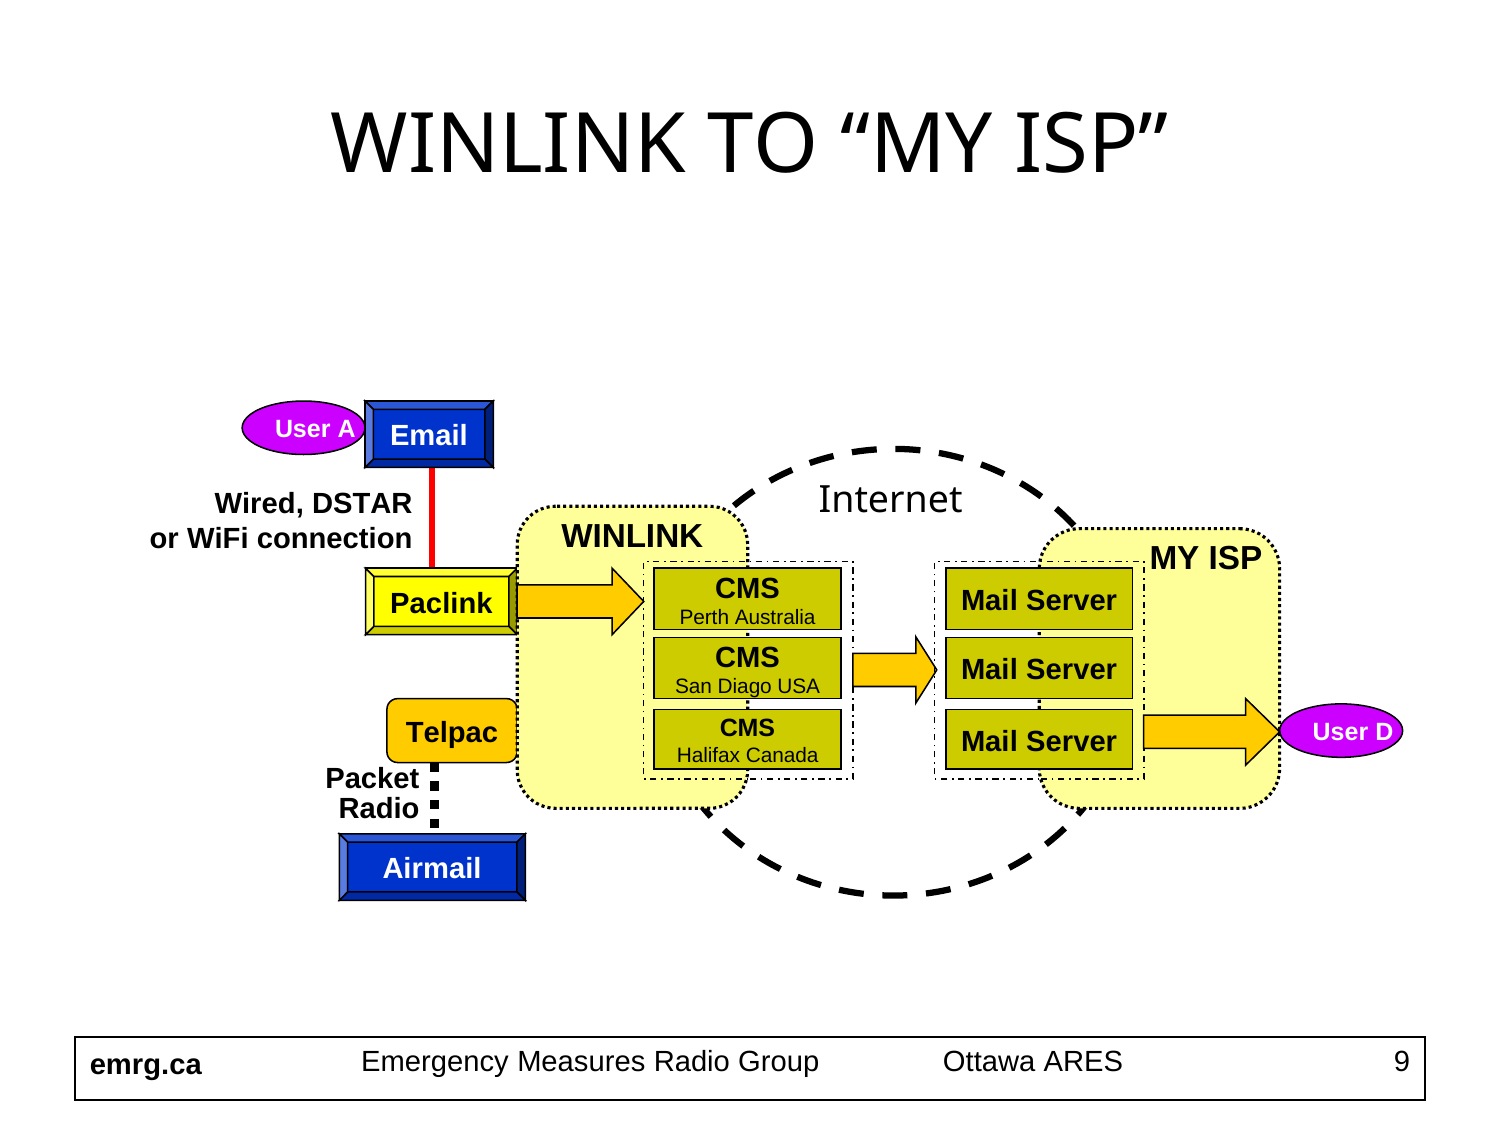

WINLINK TO “MY ISP”
Email
Wired, DSTAR
or WiFi connection
Paclink
User A
Internet
WINLINK
MY ISP
CMS
Perth Australia
Mail Server
CMS
San Diago USA
Mail Server
Telpac
User D
CMS
Halifax Canada
Mail Server
Packet Radio
Airmail
Emergency Measures Radio Group Ottawa ARES
9